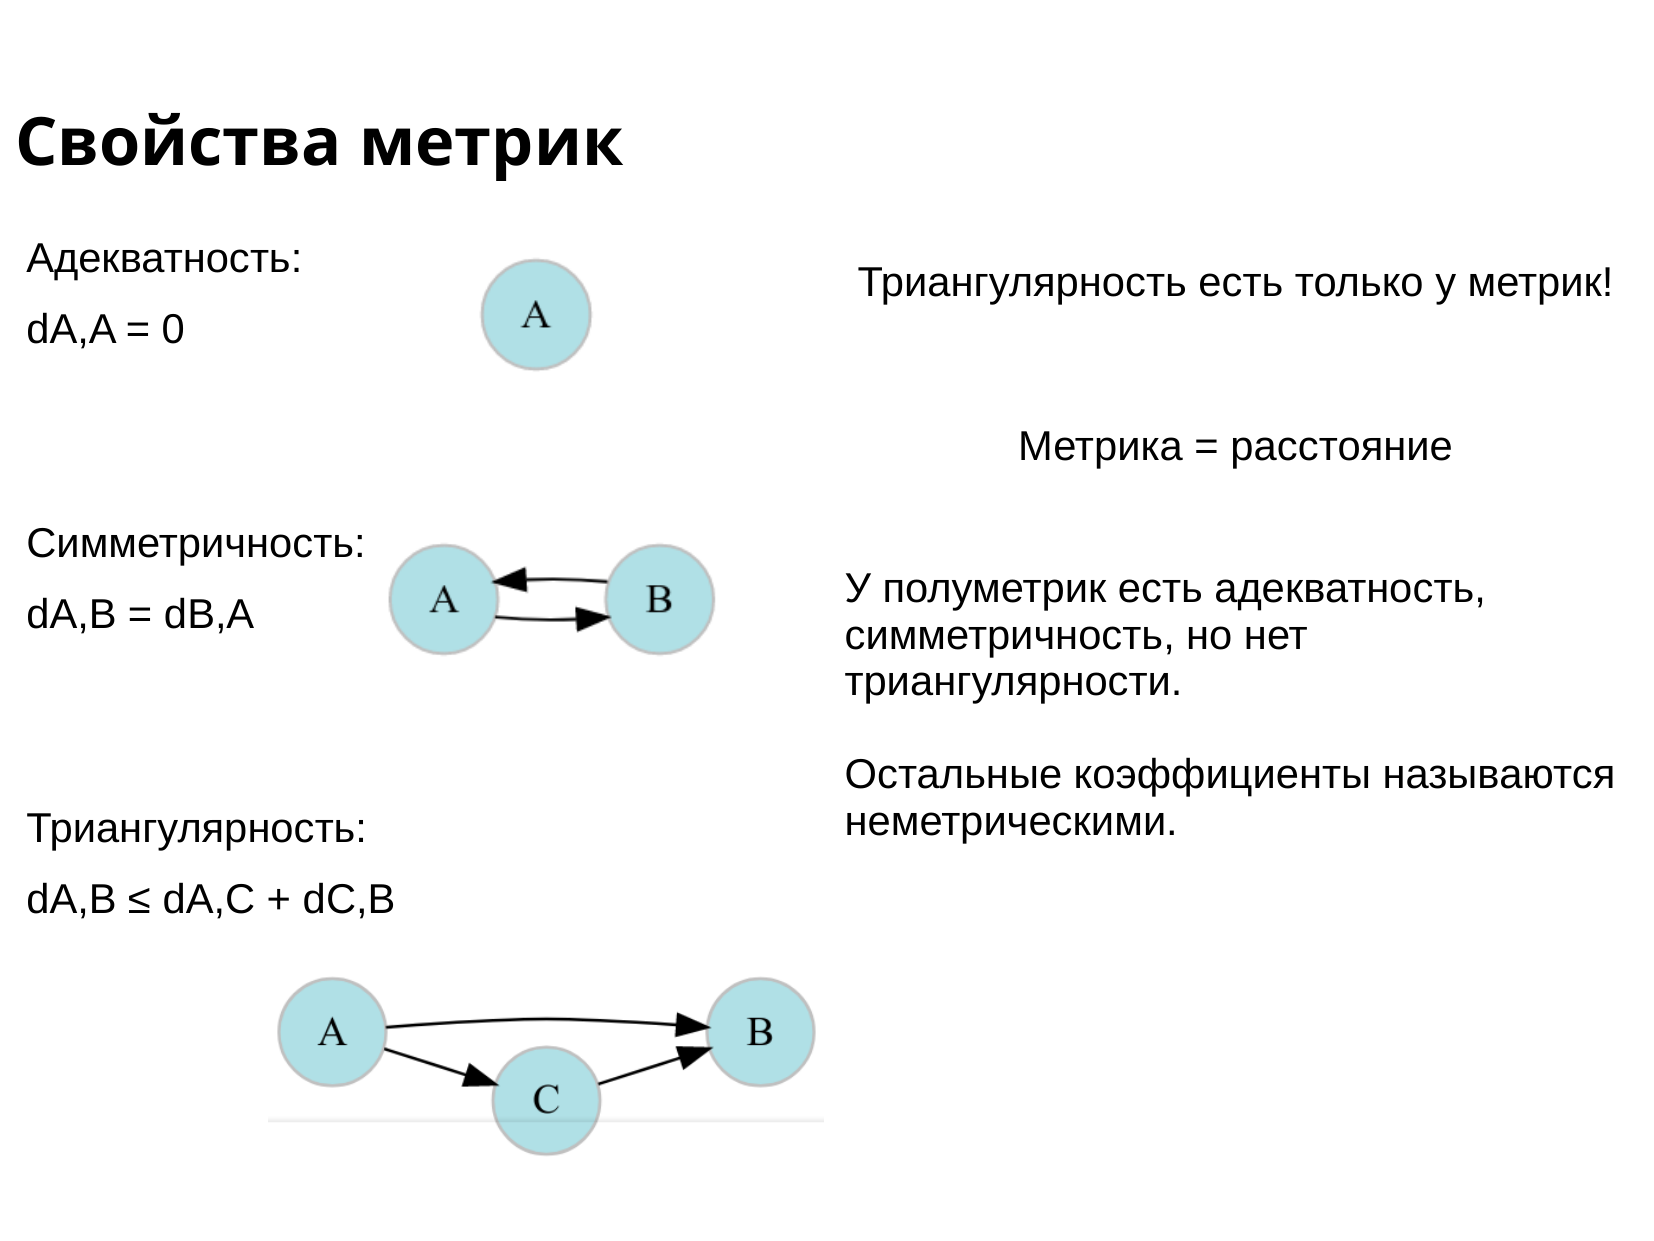

# Свойства метрик
Адекватность:
dA,A = 0
Симметричность:
dA,B = dB,A
Триангулярность:
dA,B ≤ dA,C + dC,B
Триангулярность есть только у метрик!
Метрика = расстояние
У полуметрик есть адекватность, симметричность, но нет триангулярности.
Остальные коэффициенты называются неметрическими.